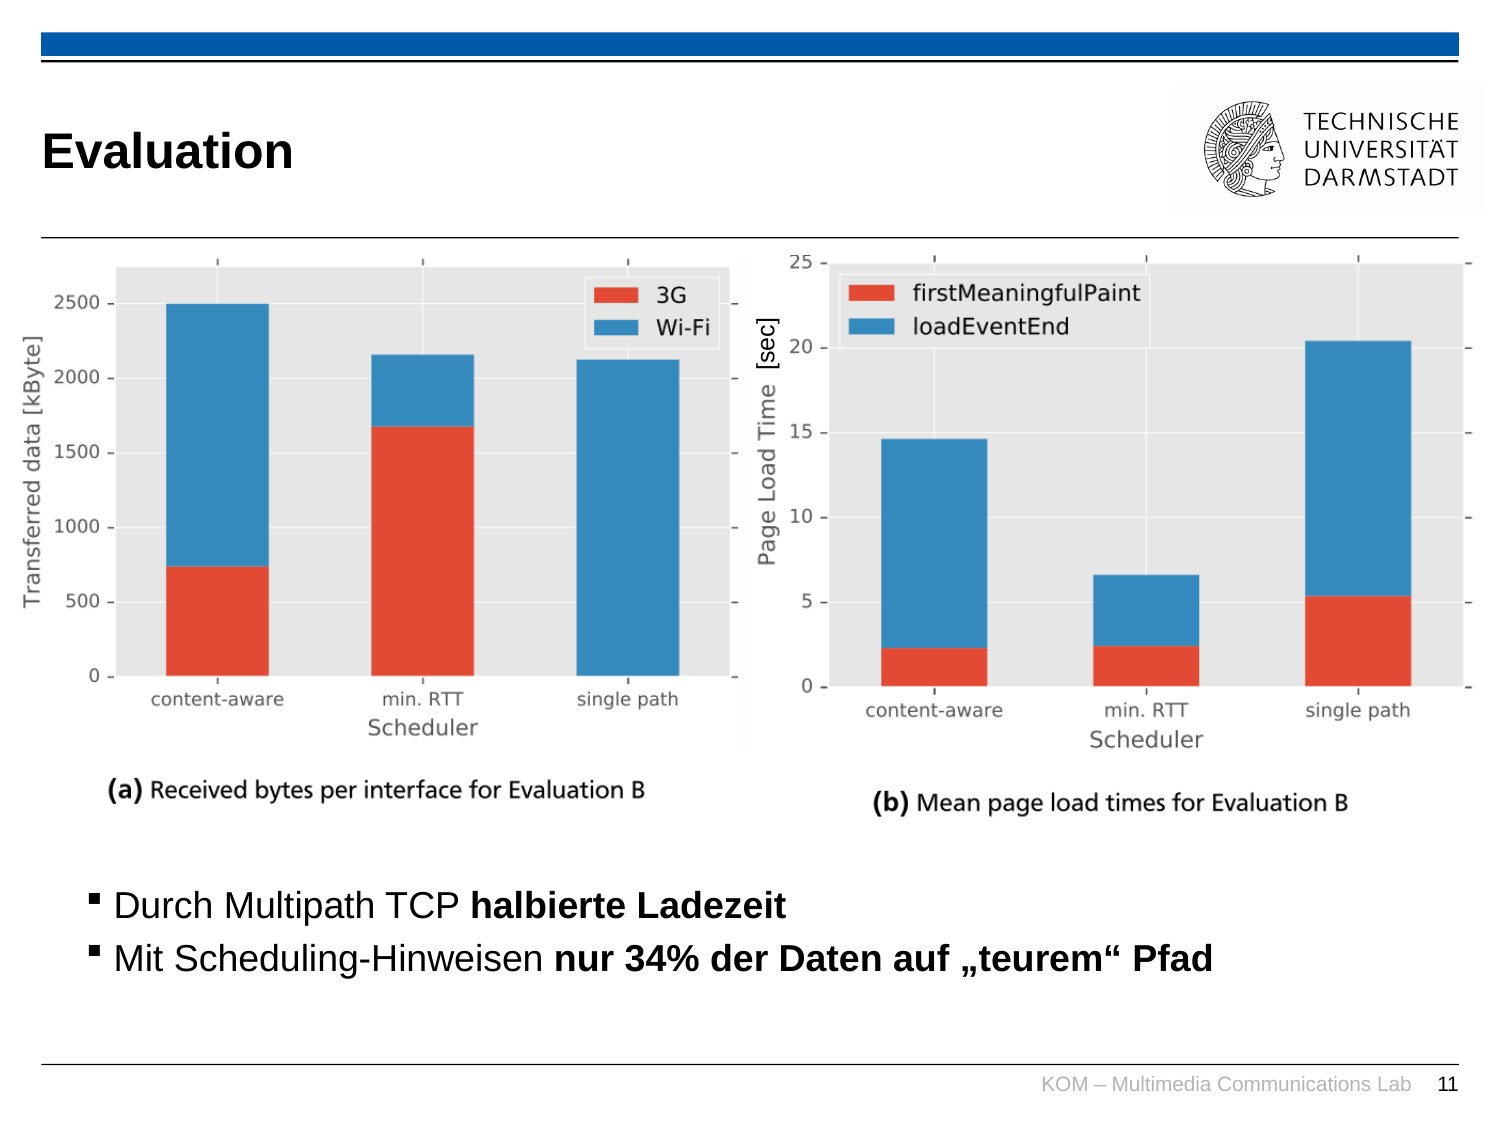

Evaluation
# Durch Multipath TCP halbierte Ladezeit
Mit Scheduling-Hinweisen nur 34% der Daten auf „teurem“ Pfad
[sec]